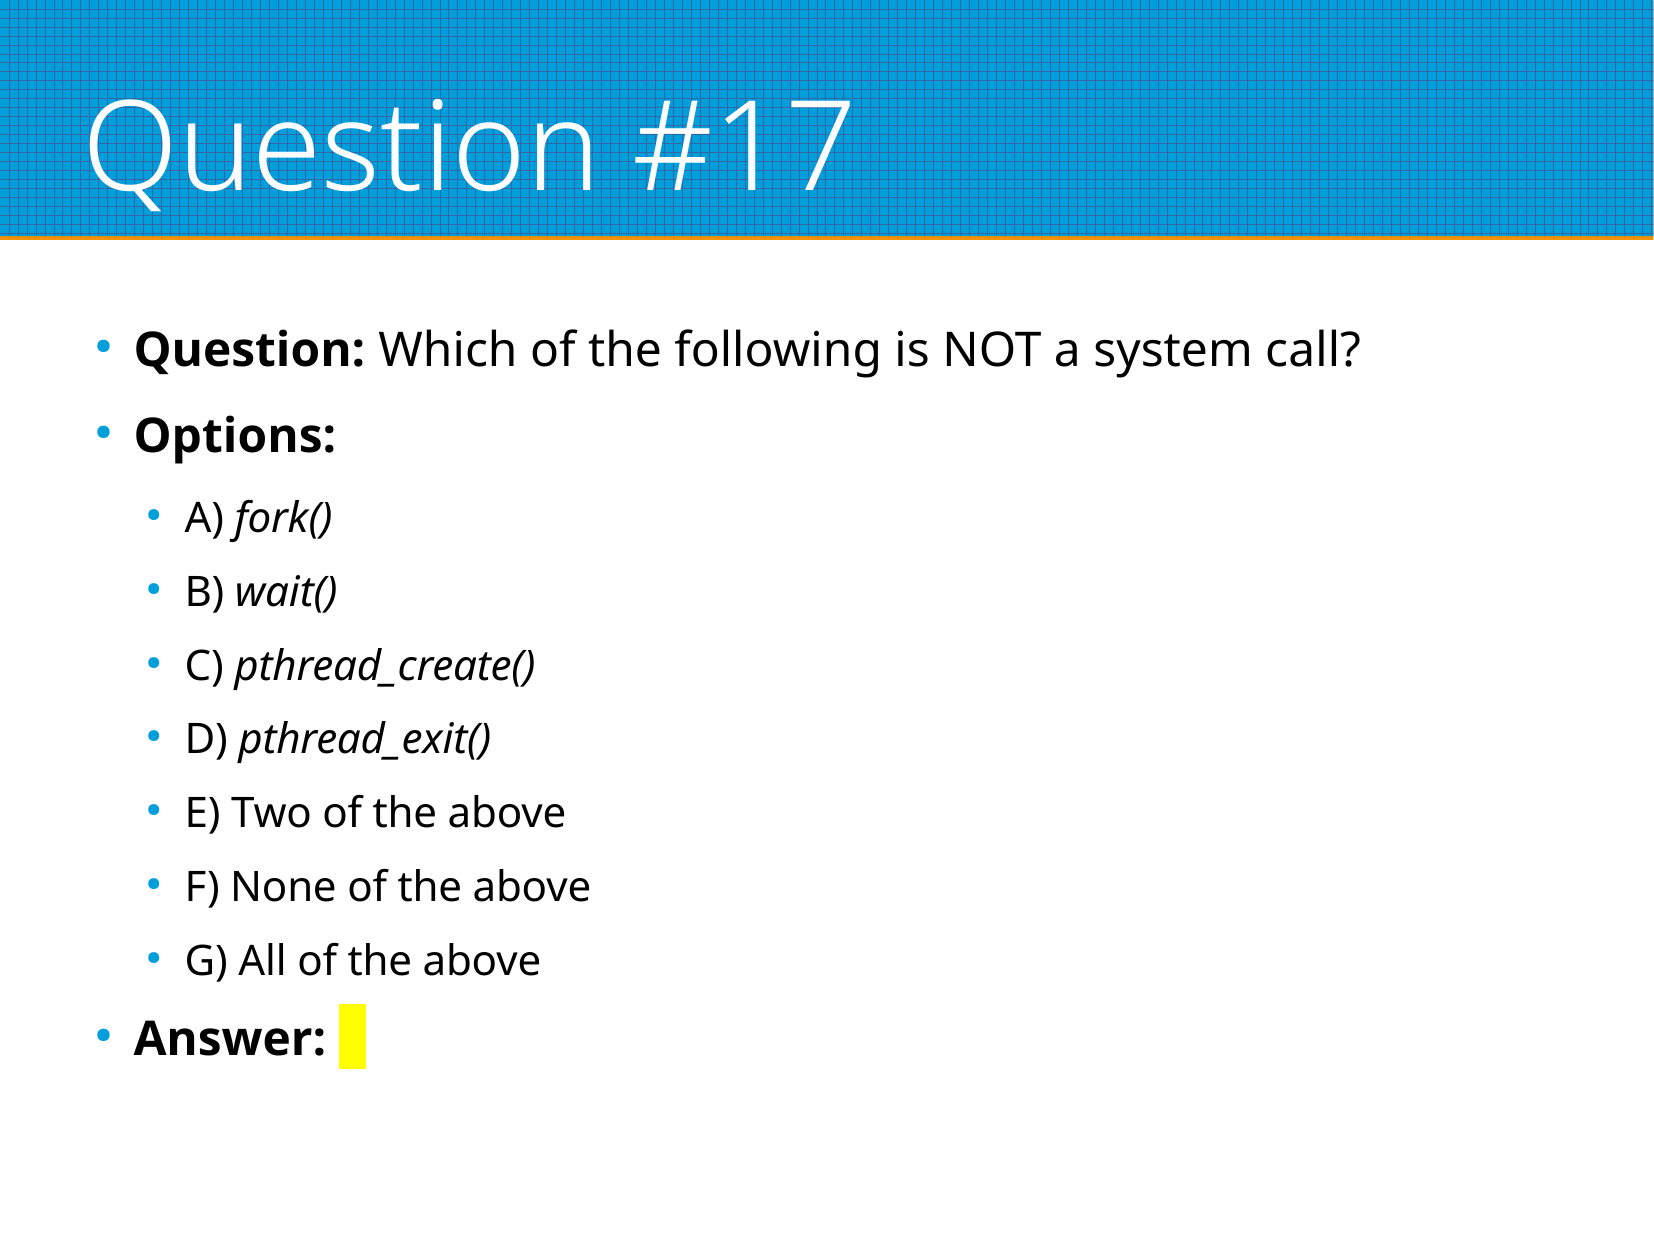

# Question #17
Question: Which of the following is NOT a system call?
Options:
A) fork()
B) wait()
C) pthread_create()
D) pthread_exit()
E) Two of the above
F) None of the above
G) All of the above
Answer: E